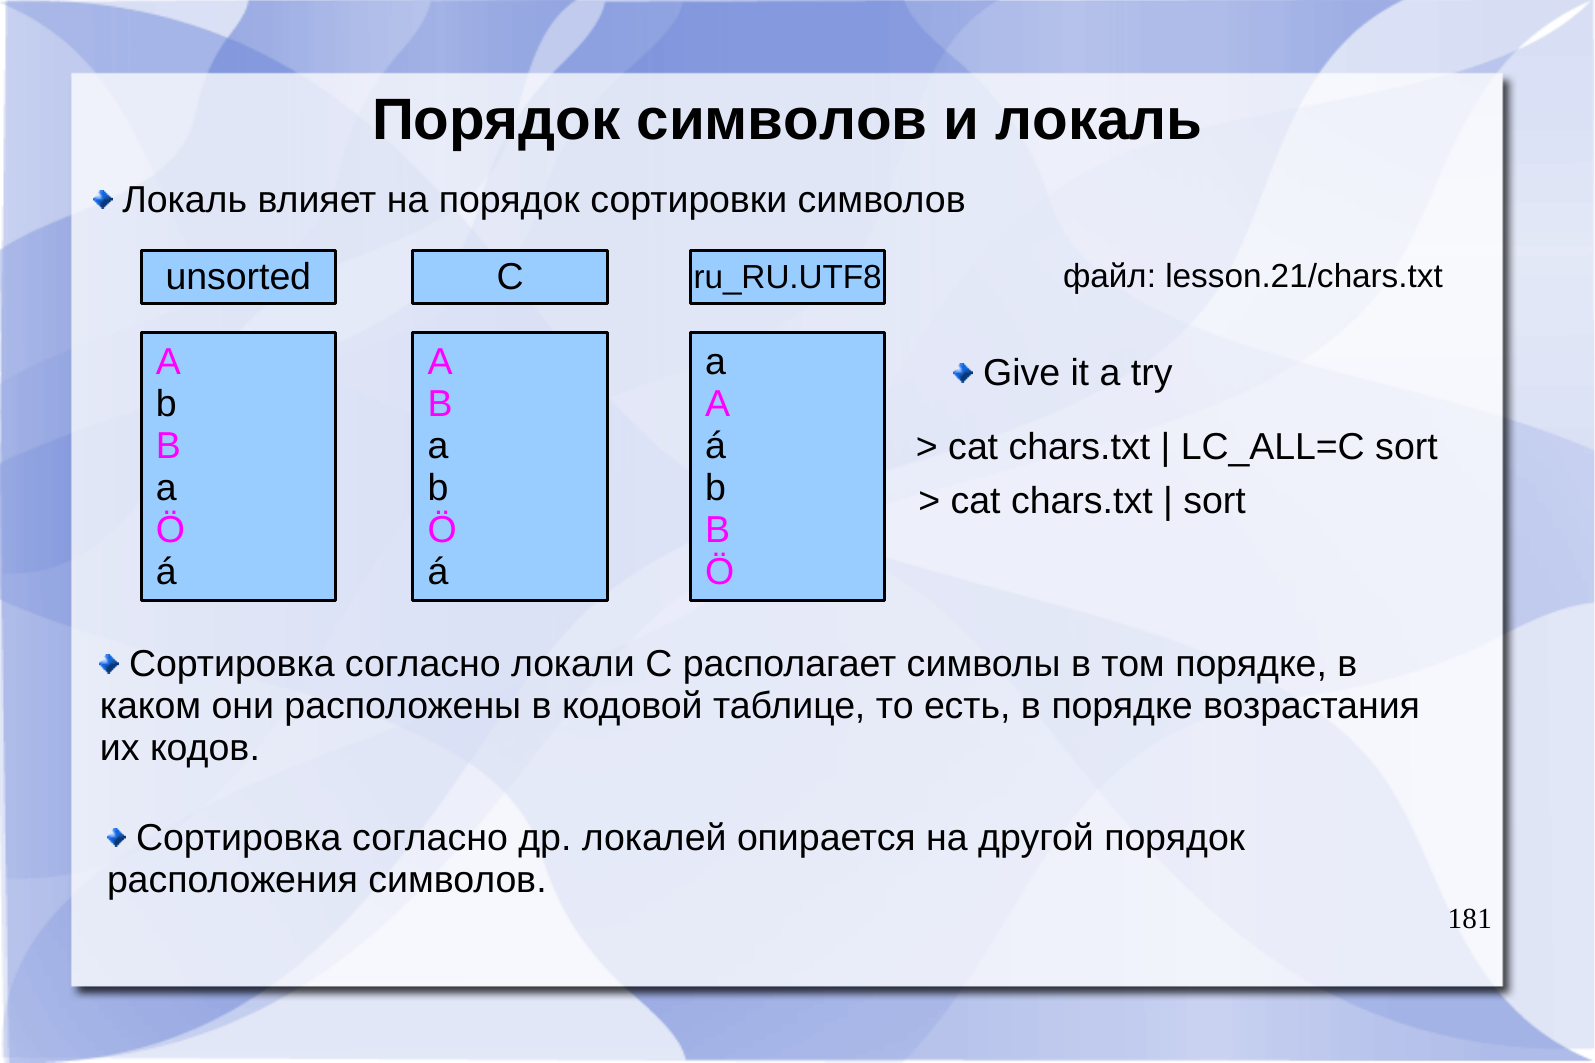

# Порядок символов и локаль
 Локаль влияет на порядок сортировки символов
unsorted
A
b
B
a
Ö
á
C
ru_RU.UTF8
A
B
a
b
Ö
á
a
A
á
b
B
Ö
файл: lesson.21/chars.txt
 Give it a try
> cat chars.txt | LC_ALL=C sort
> cat chars.txt | sort
 Сортировка согласно локали C располагает символы в том порядке, в каком они расположены в кодовой таблице, то есть, в порядке возрастания их кодов.
 Сортировка согласно др. локалей опирается на другой порядок расположения символов.
181